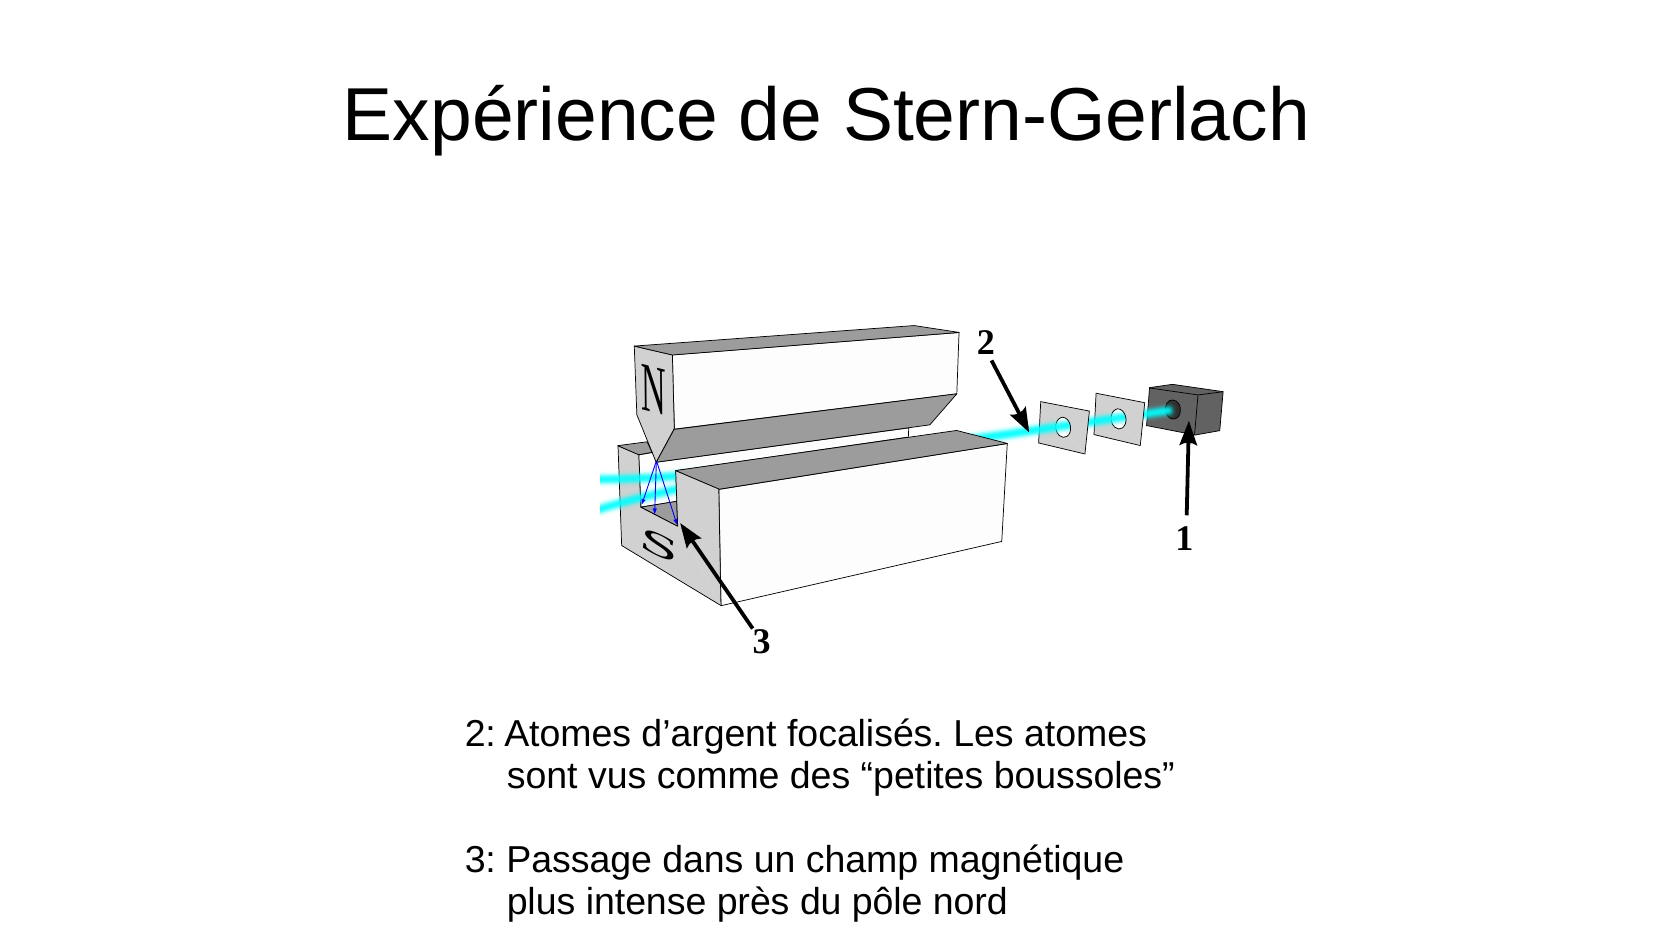

# Expérience de Stern-Gerlach
2: Atomes d’argent focalisés. Les atomes
 sont vus comme des “petites boussoles”
3: Passage dans un champ magnétique
 plus intense près du pôle nord